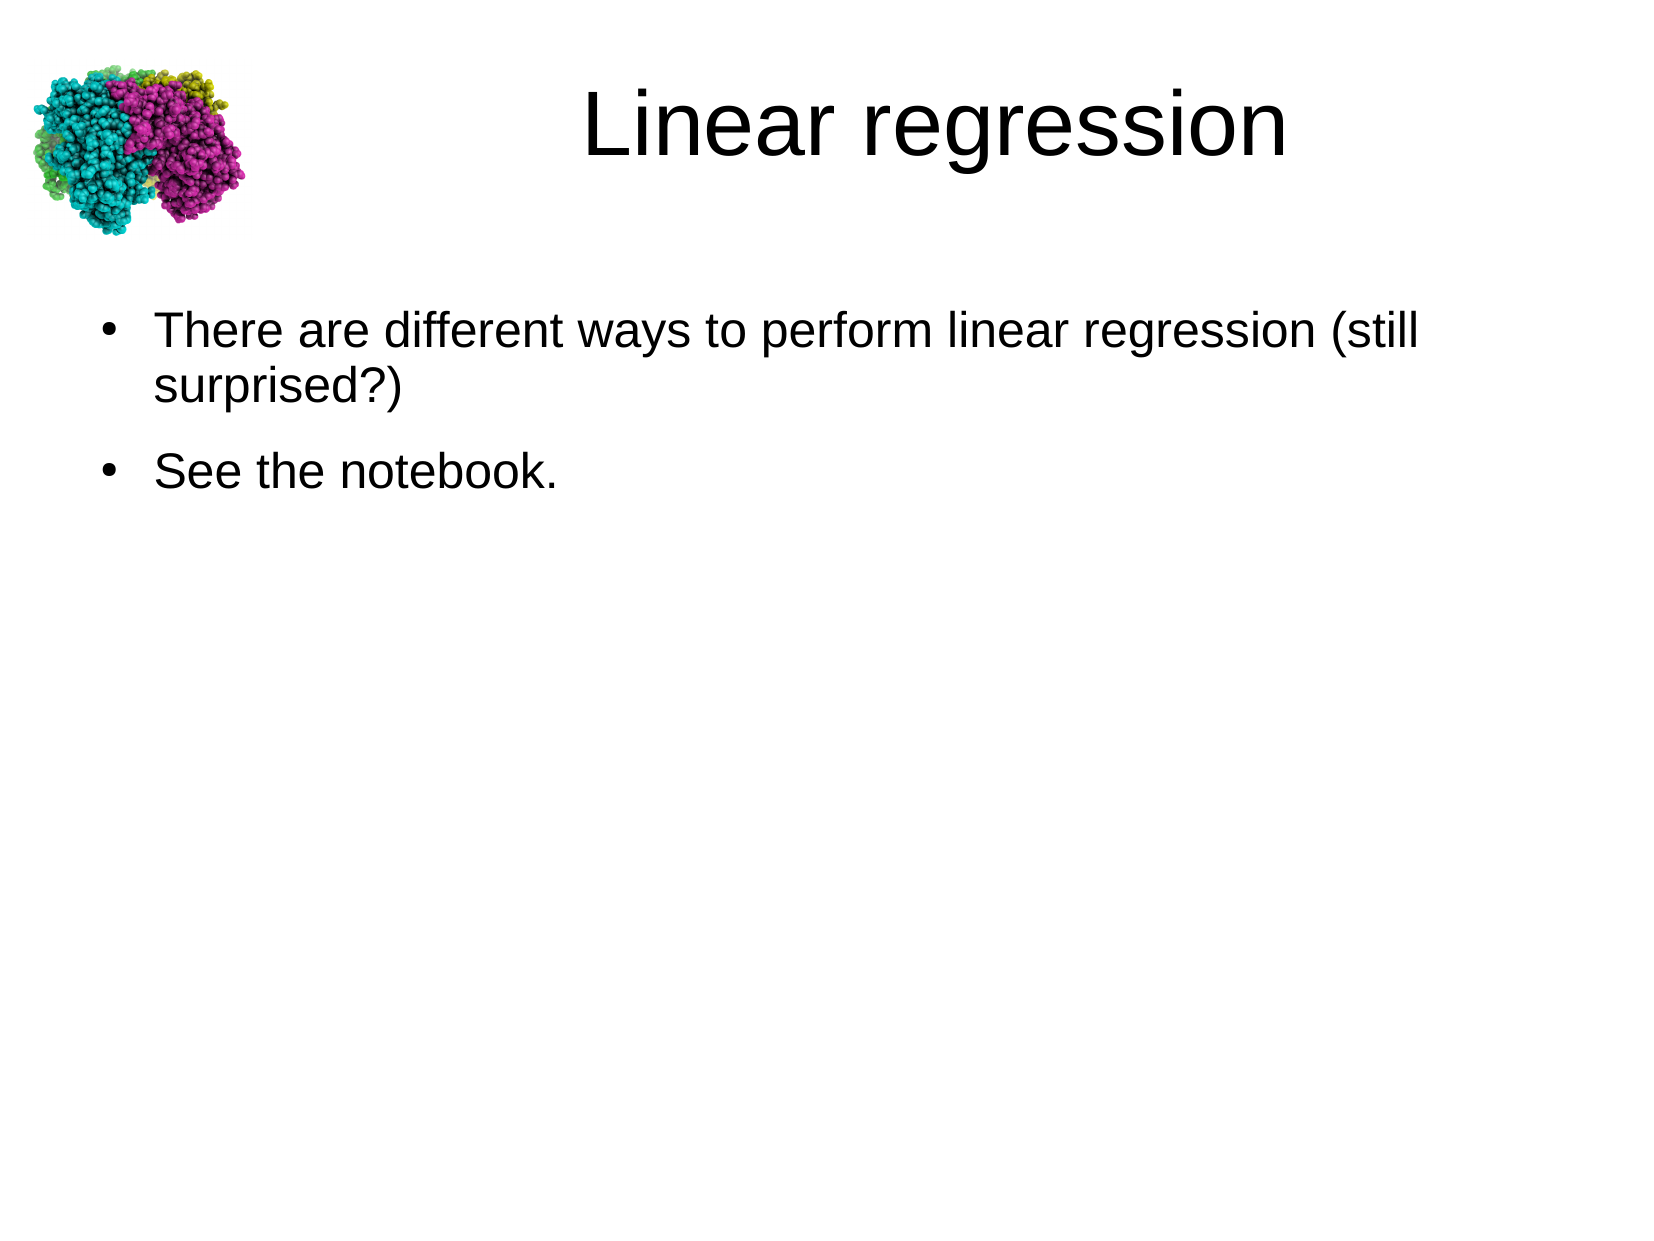

# Linear regression
There are different ways to perform linear regression (still surprised?)
See the notebook.